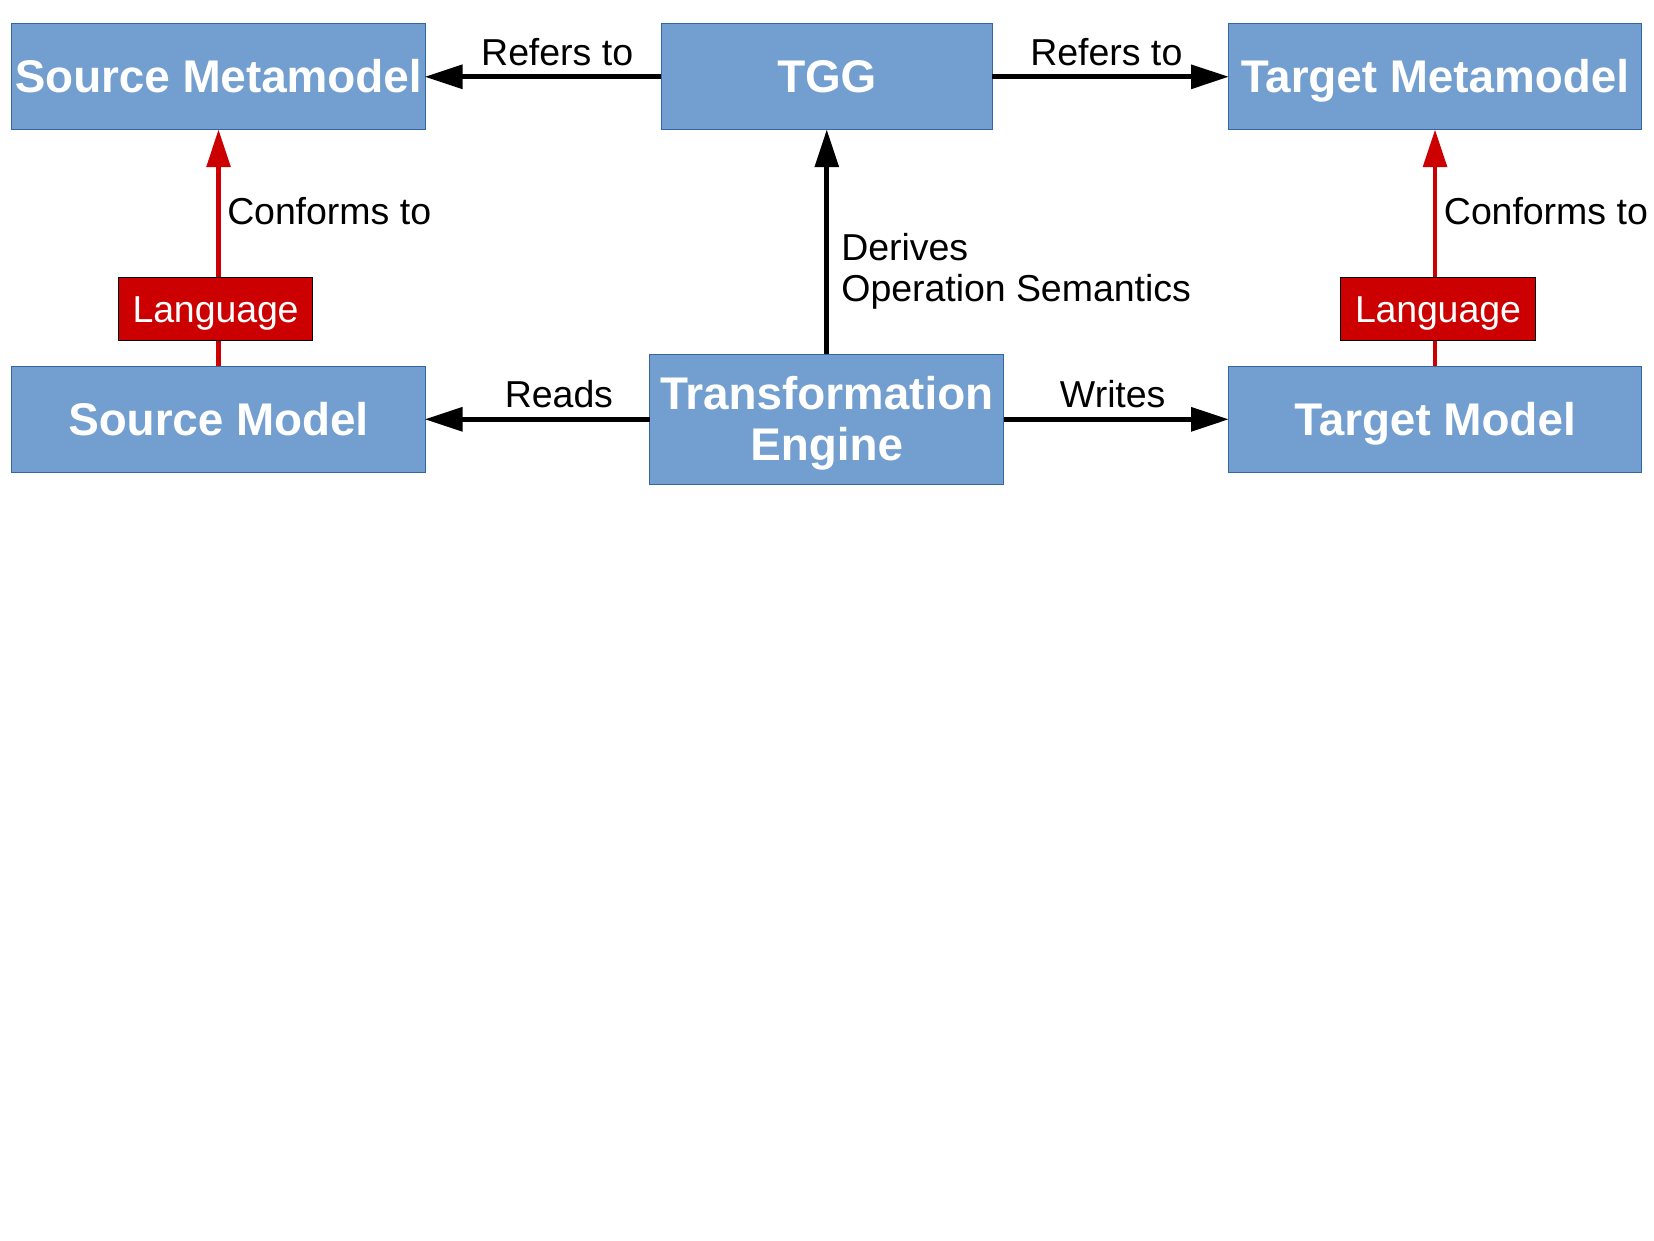

Source Metamodel
Refers to
TGG
Refers to
Target Metamodel
Conforms to
Conforms to
Derives
Operation Semantics
Language
Language
Transformation
Engine
Source Model
Reads
Writes
Target Model